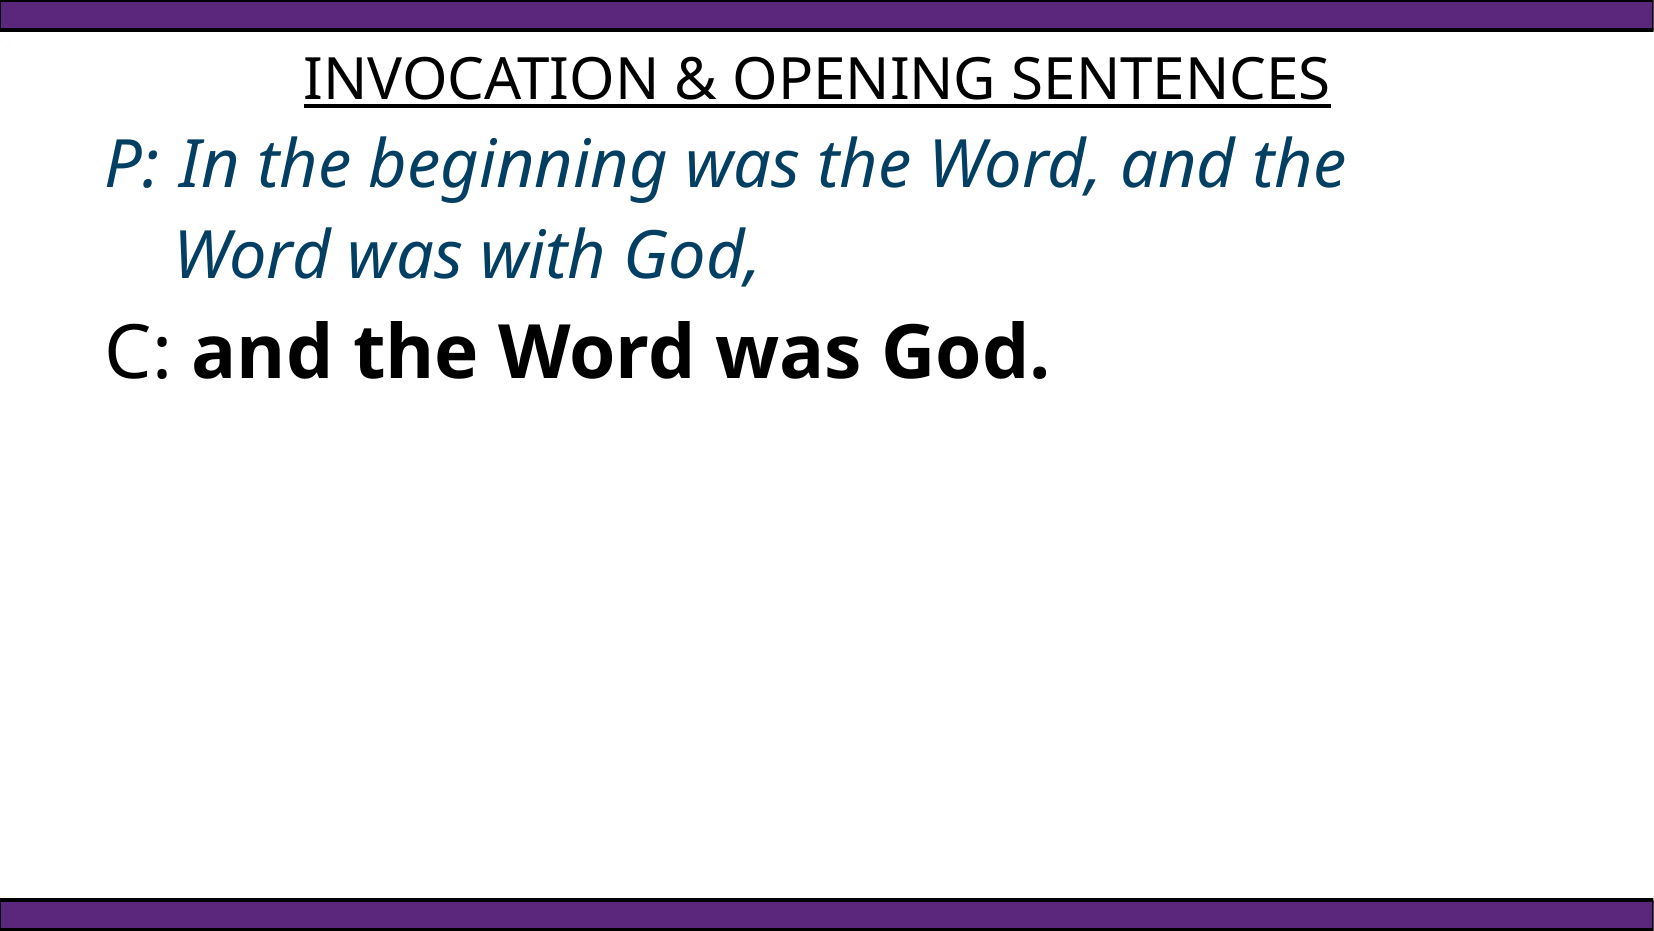

INVOCATION & OPENING SENTENCES
P:	In the beginning was the Word, and the
 Word was with God,
C: and the Word was God.